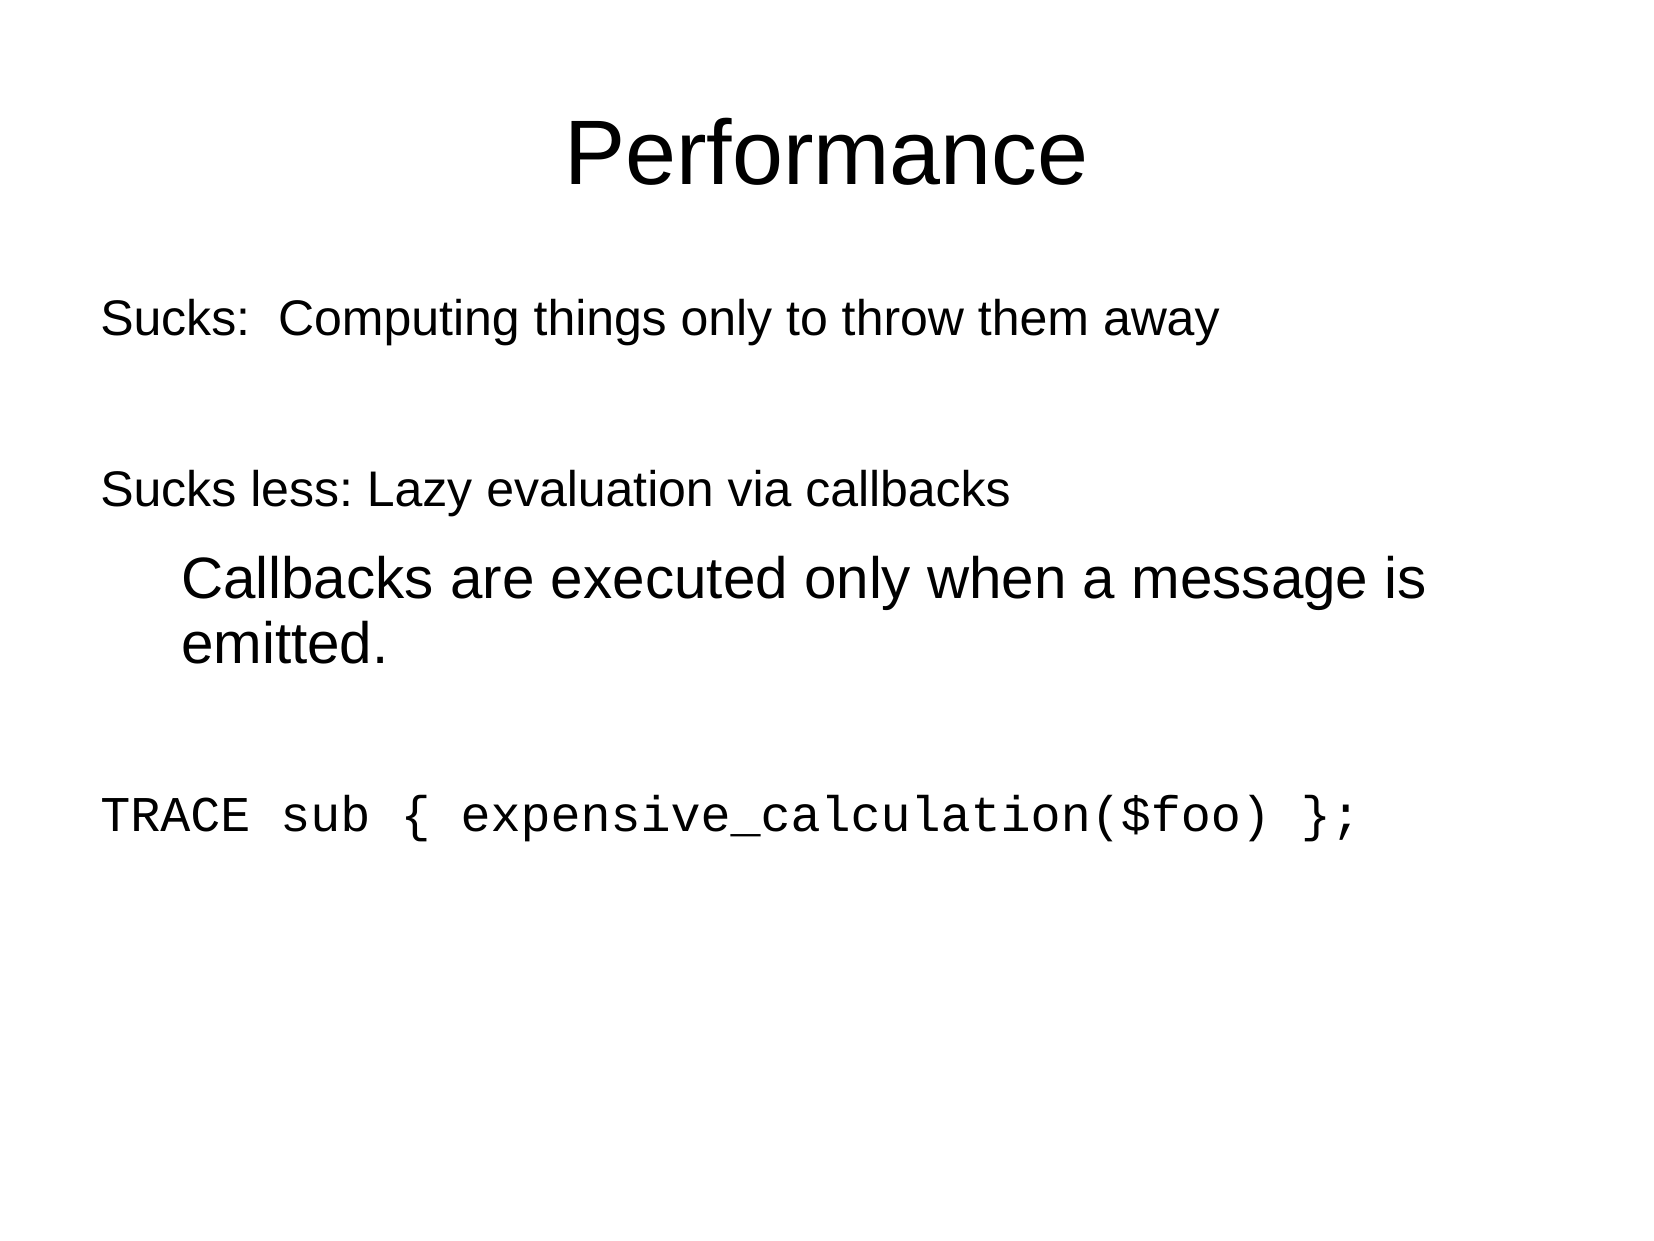

# Performance
Sucks: Computing things only to throw them away
Sucks less: Lazy evaluation via callbacks
Callbacks are executed only when a message is emitted.
TRACE sub { expensive_calculation($foo) };